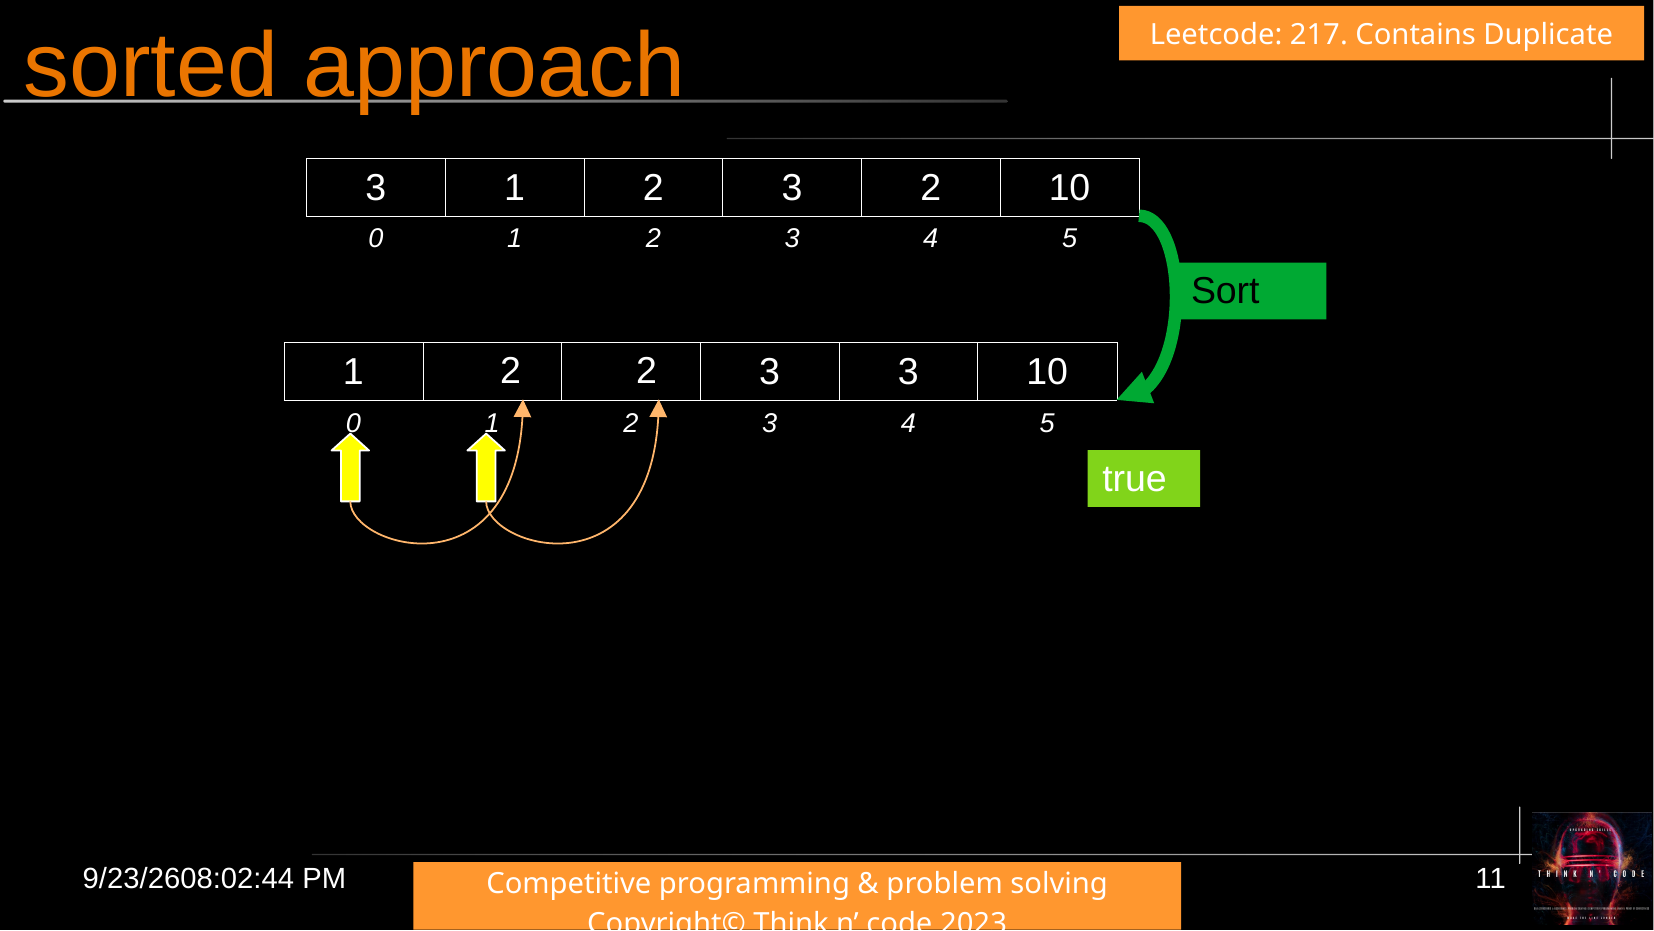

# sorted approach
| 3 | 1 | 2 | 3 | 2 | 10 |
| --- | --- | --- | --- | --- | --- |
| 0 | 1 | 2 | 3 | 4 | 5 |
Sort
| 1 | | | 3 | 3 | 10 |
| --- | --- | --- | --- | --- | --- |
| 0 | 1 | 2 | 3 | 4 | 5 |
2
2
true
11